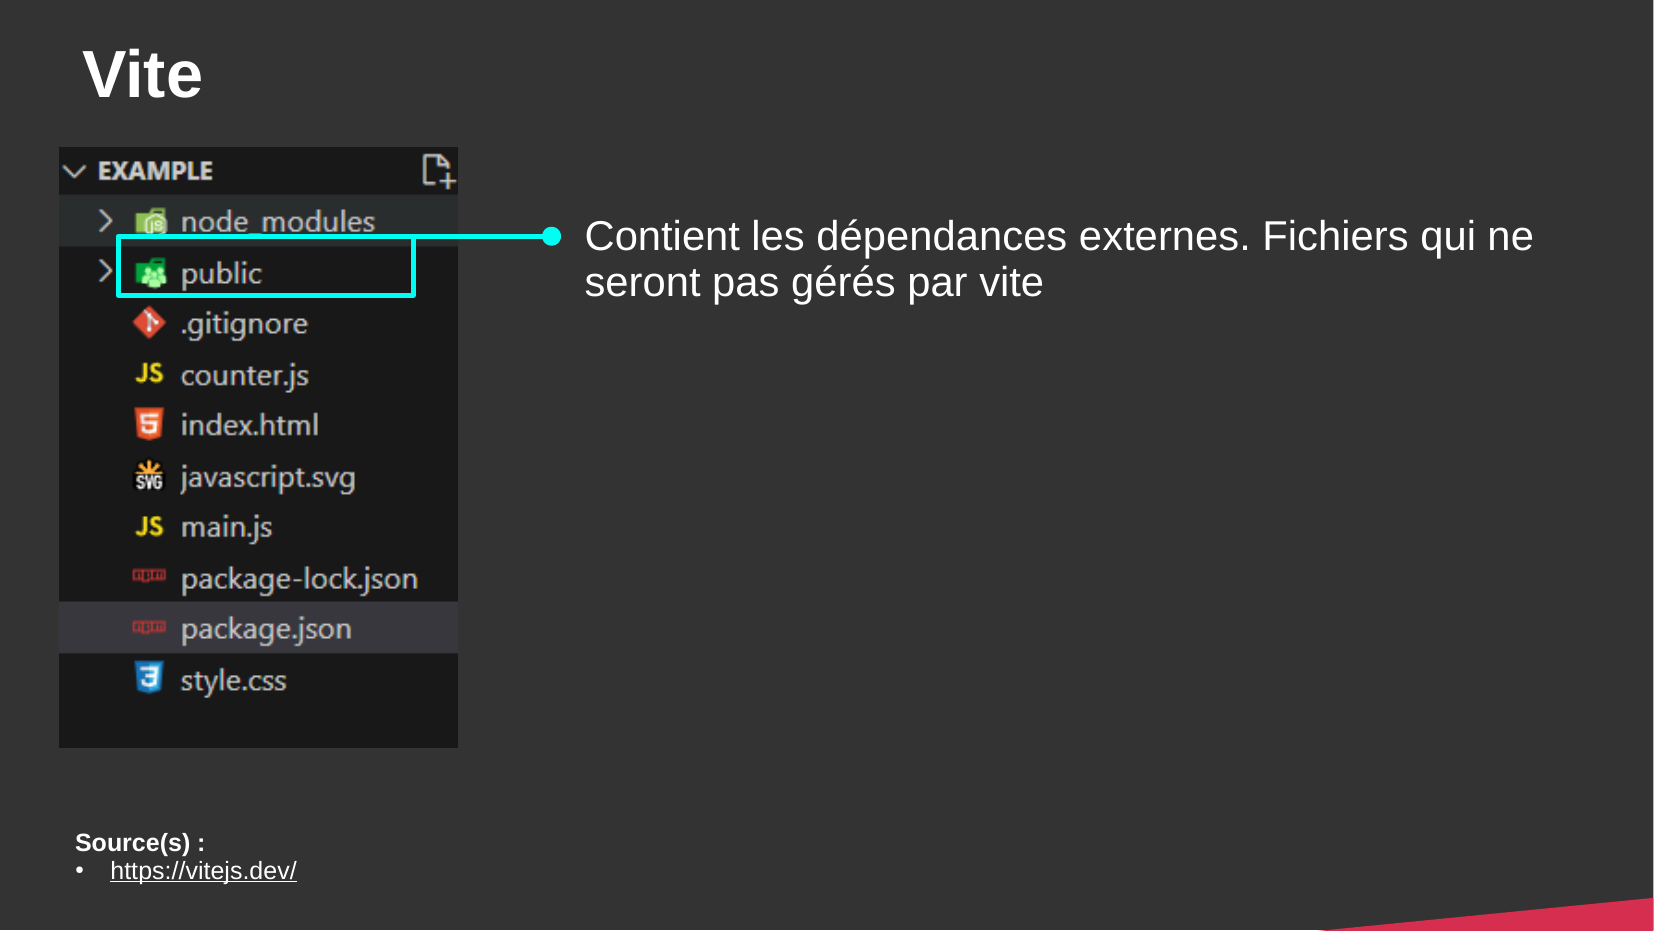

# Vite
Contient les dépendances externes. Fichiers qui ne seront pas gérés par vite
Source(s) :
https://vitejs.dev/